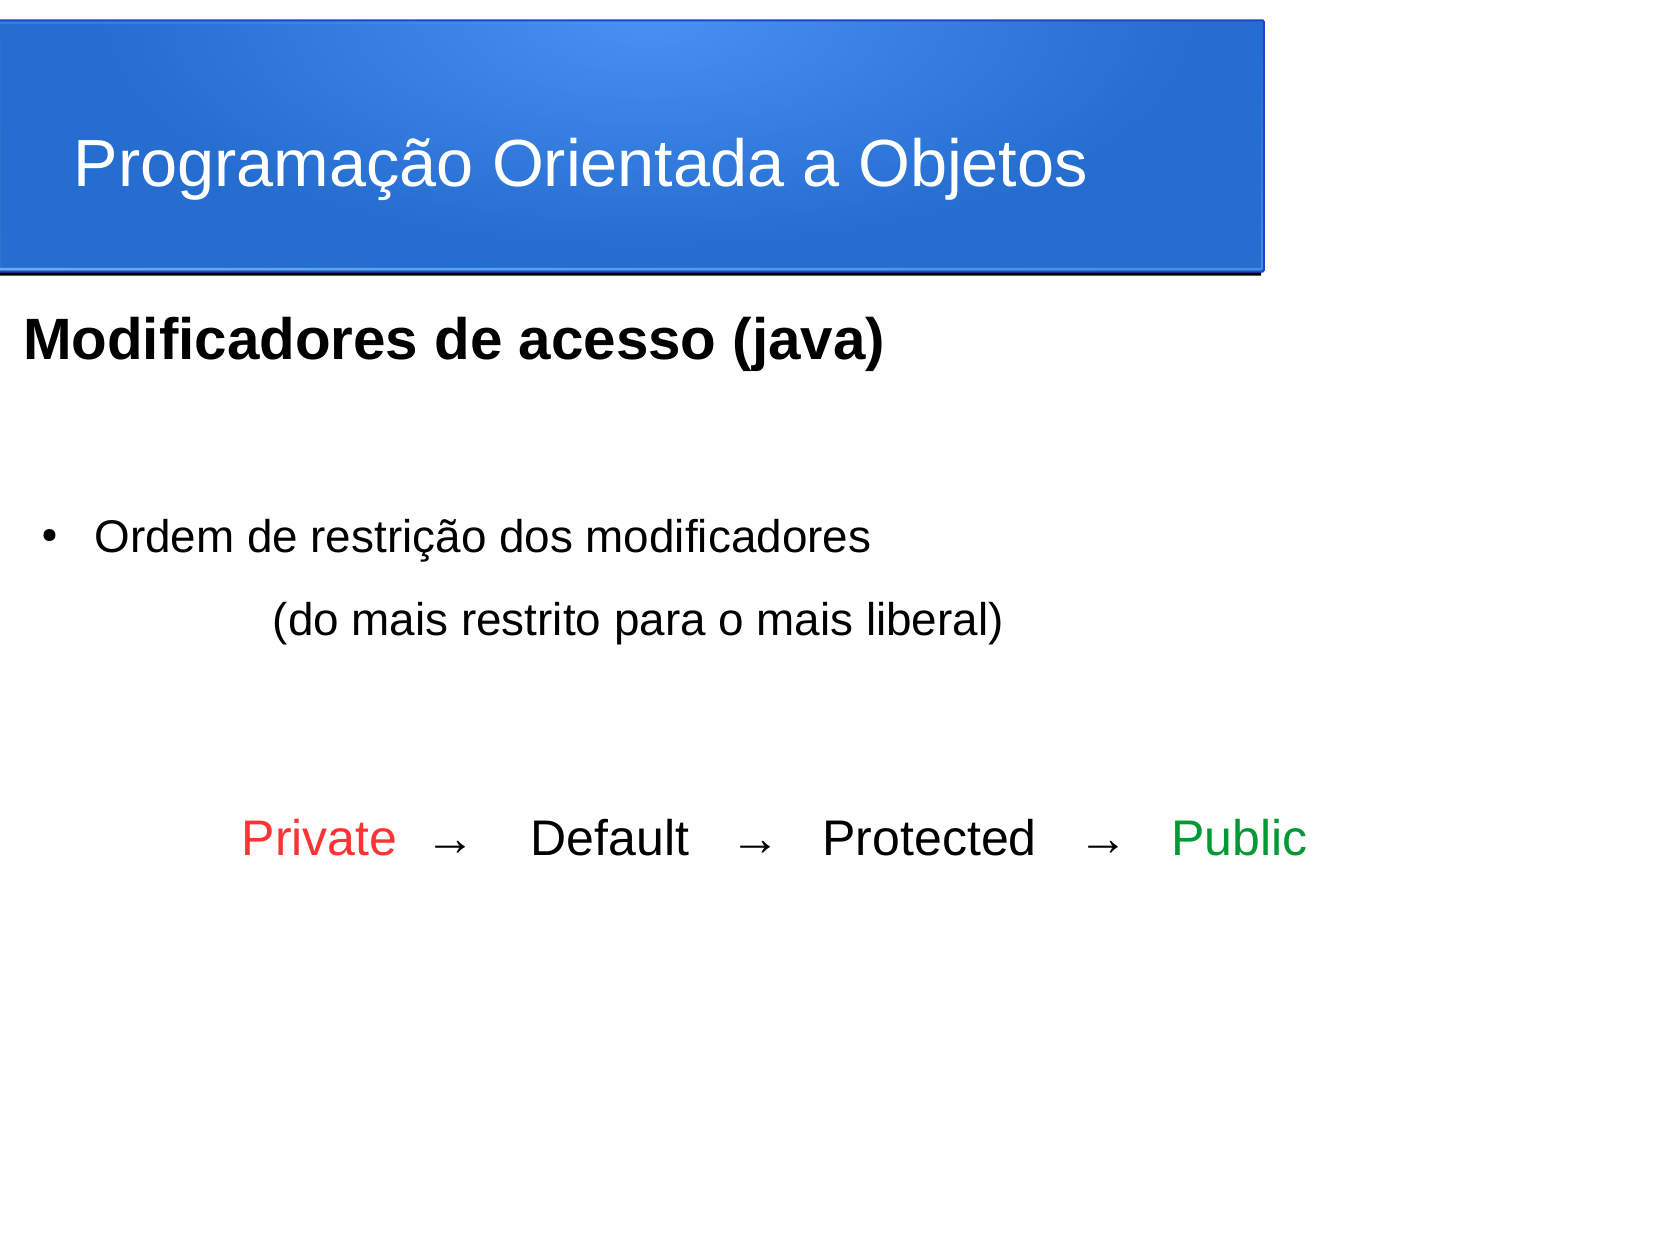

Programação Orientada a Objetos
# Modificadores de acesso (java)
Ordem de restrição dos modificadores
 (do mais restrito para o mais liberal)
Private → Default → Protected → Public